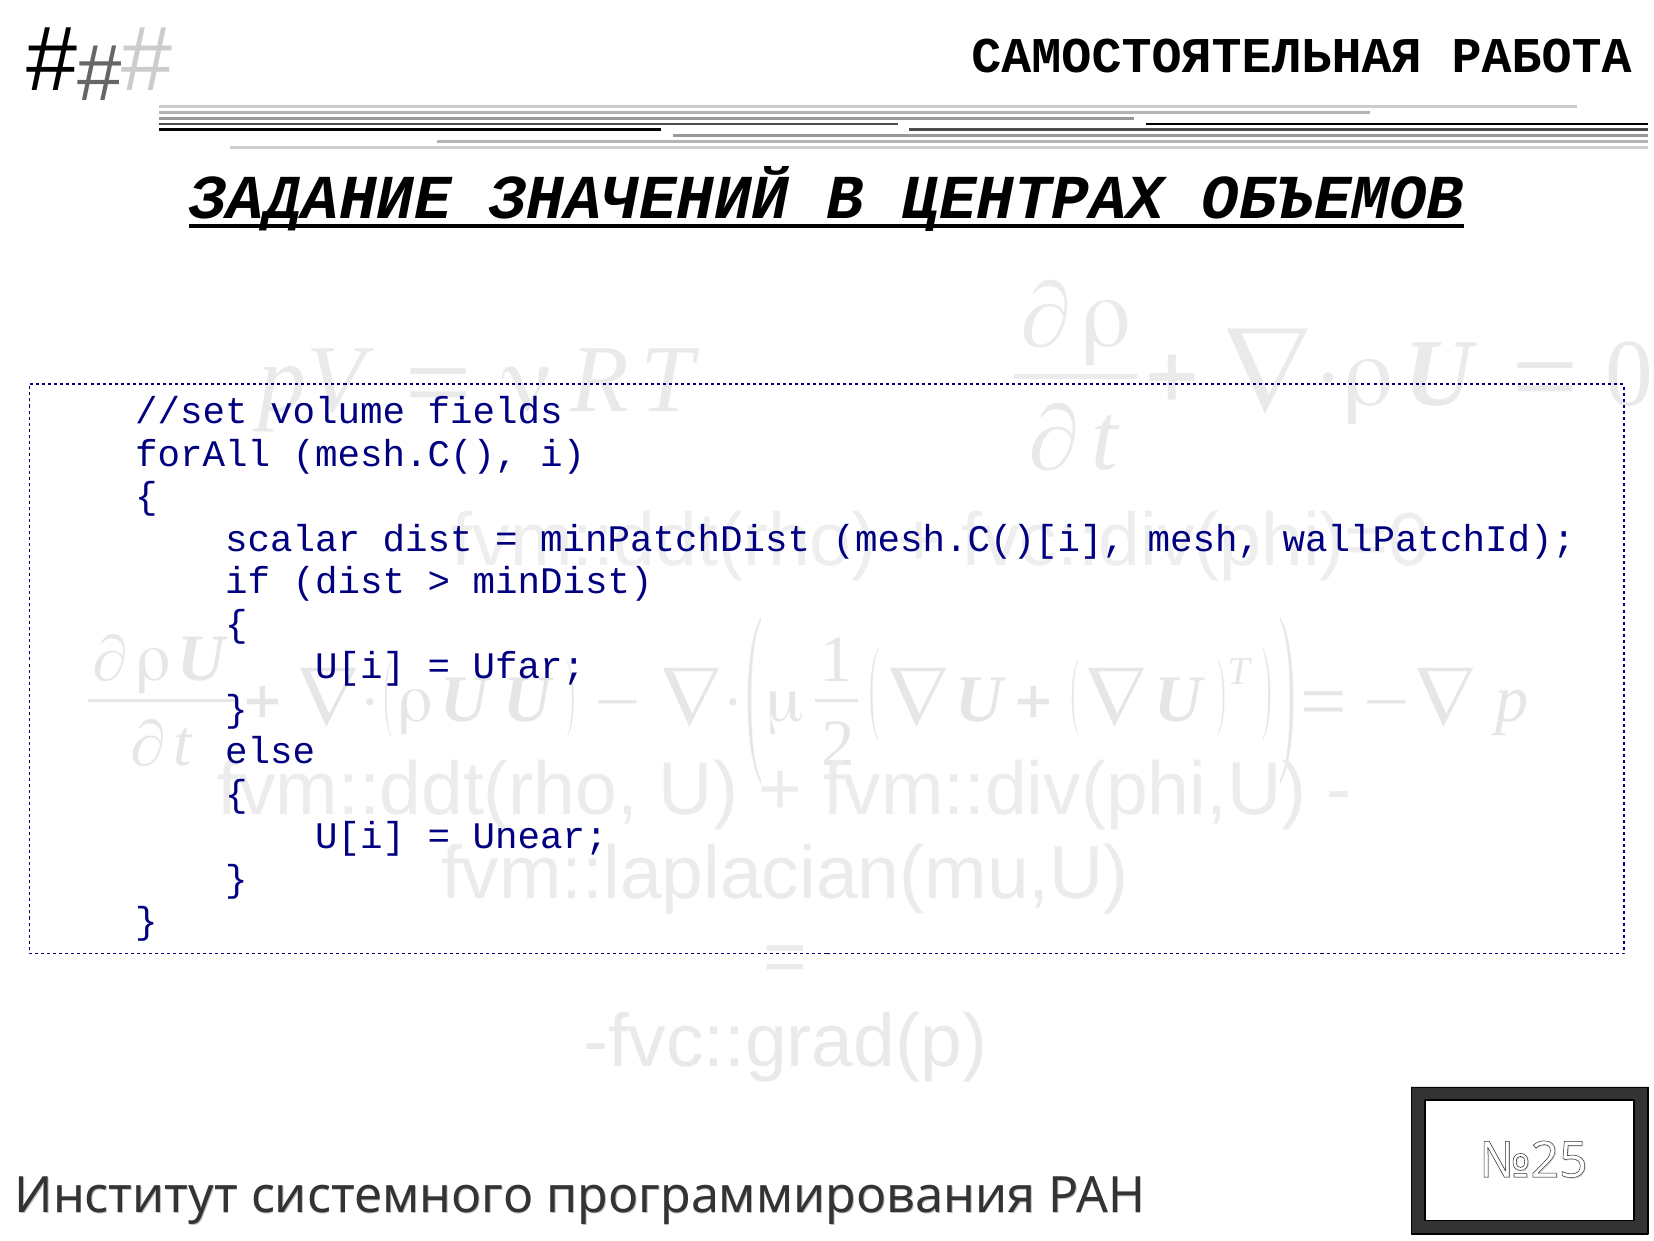

# ЗАДАНИЕ ЗНАЧЕНИЙ В ЦЕНТРАХ ОБЪЕМОВ
 //set volume fields
 forAll (mesh.C(), i)
 {
 scalar dist = minPatchDist (mesh.C()[i], mesh, wallPatchId);
 if (dist > minDist)
 {
 U[i] = Ufar;
 }
 else
 {
 U[i] = Unear;
 }
 }